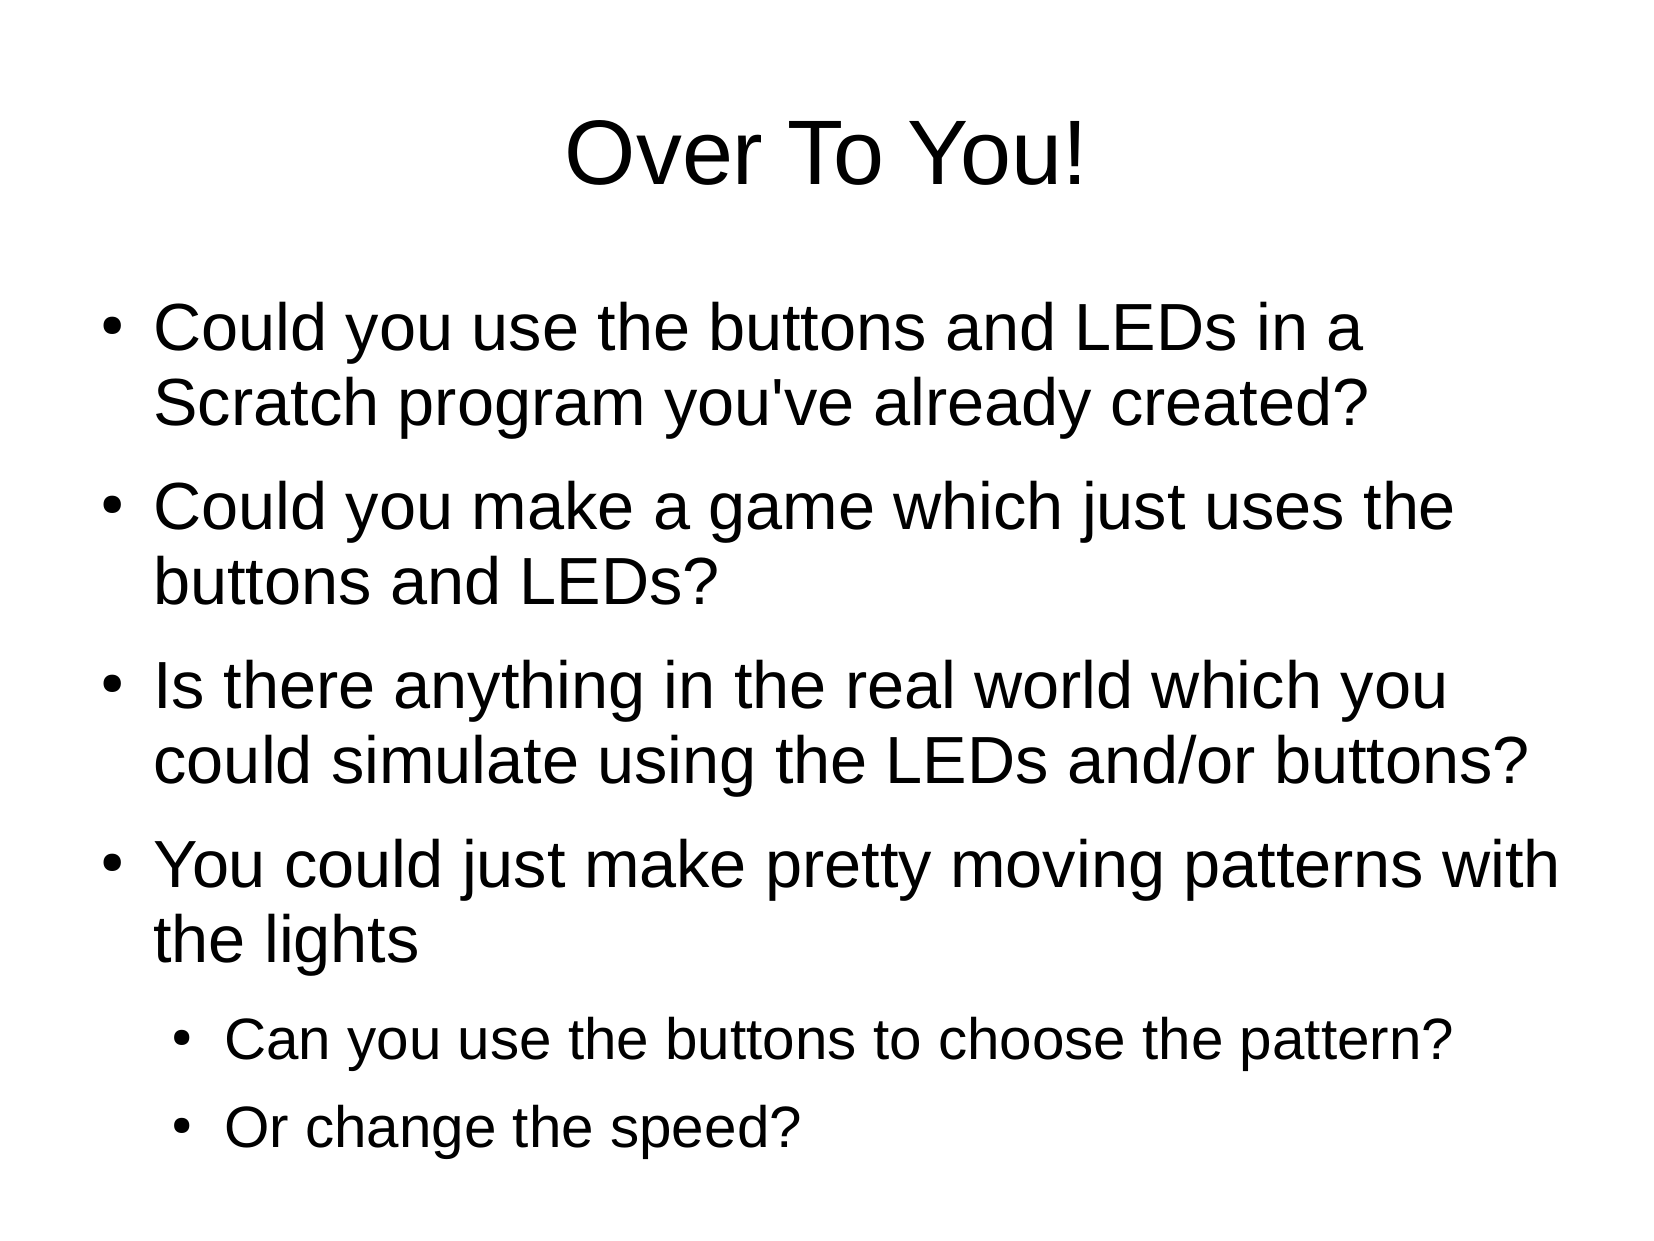

# Over To You!
Could you use the buttons and LEDs in a Scratch program you've already created?
Could you make a game which just uses the buttons and LEDs?
Is there anything in the real world which you could simulate using the LEDs and/or buttons?
You could just make pretty moving patterns with the lights
Can you use the buttons to choose the pattern?
Or change the speed?